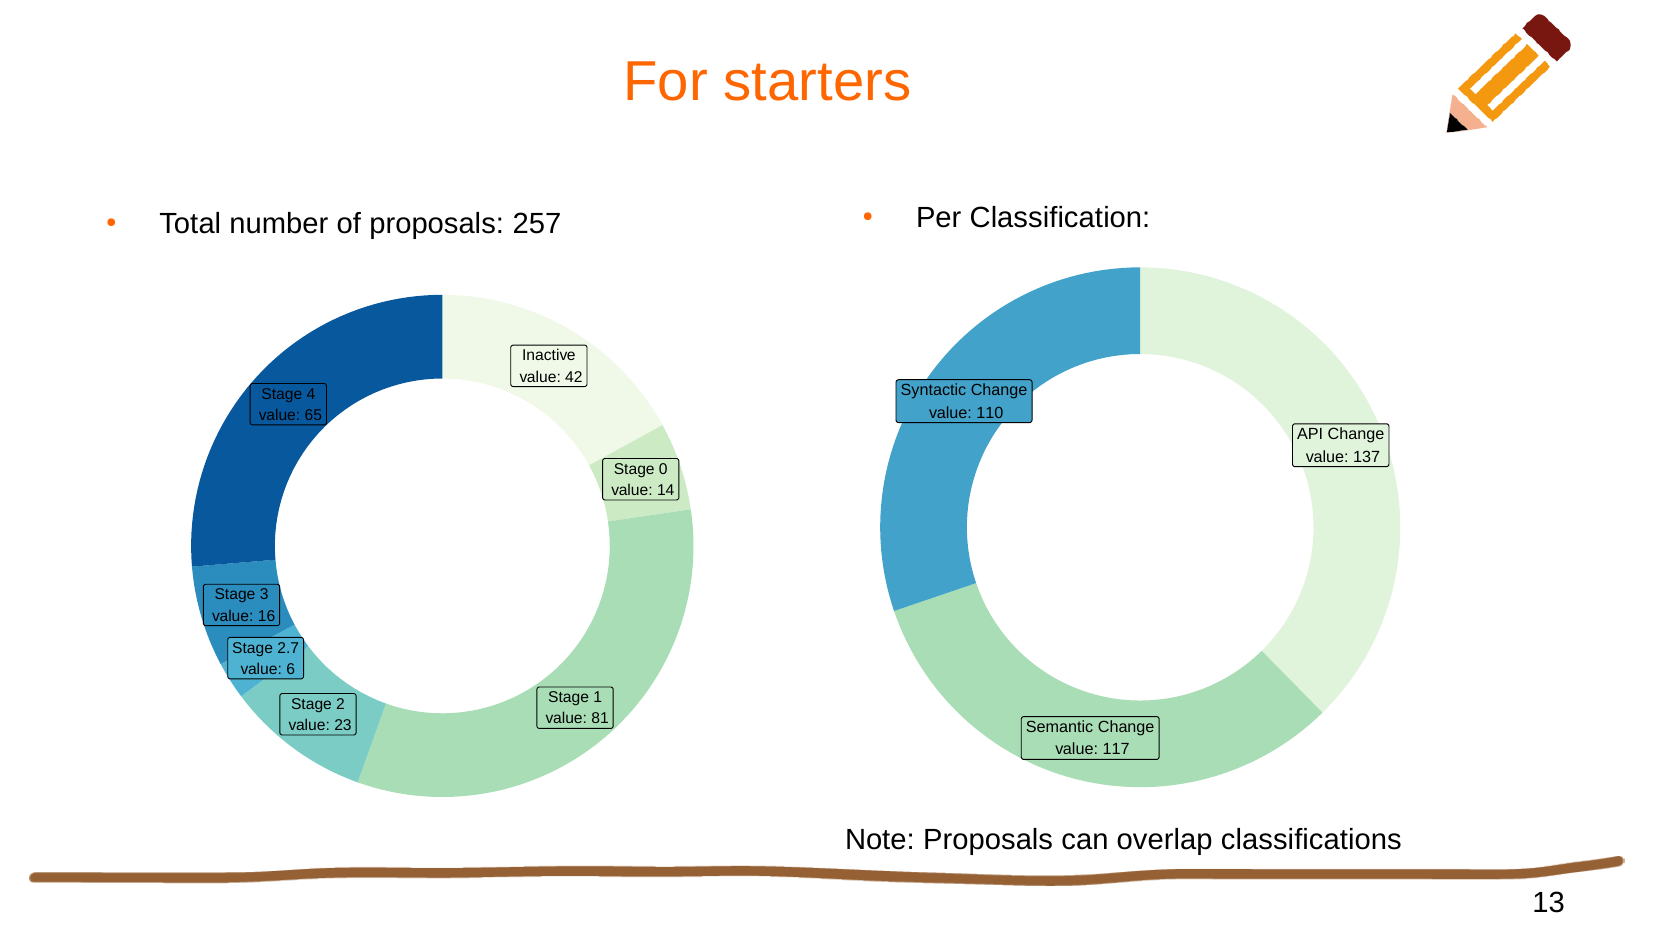

# For starters
Per Classification:
Note: Proposals can overlap classifications
Total number of proposals: 257
13